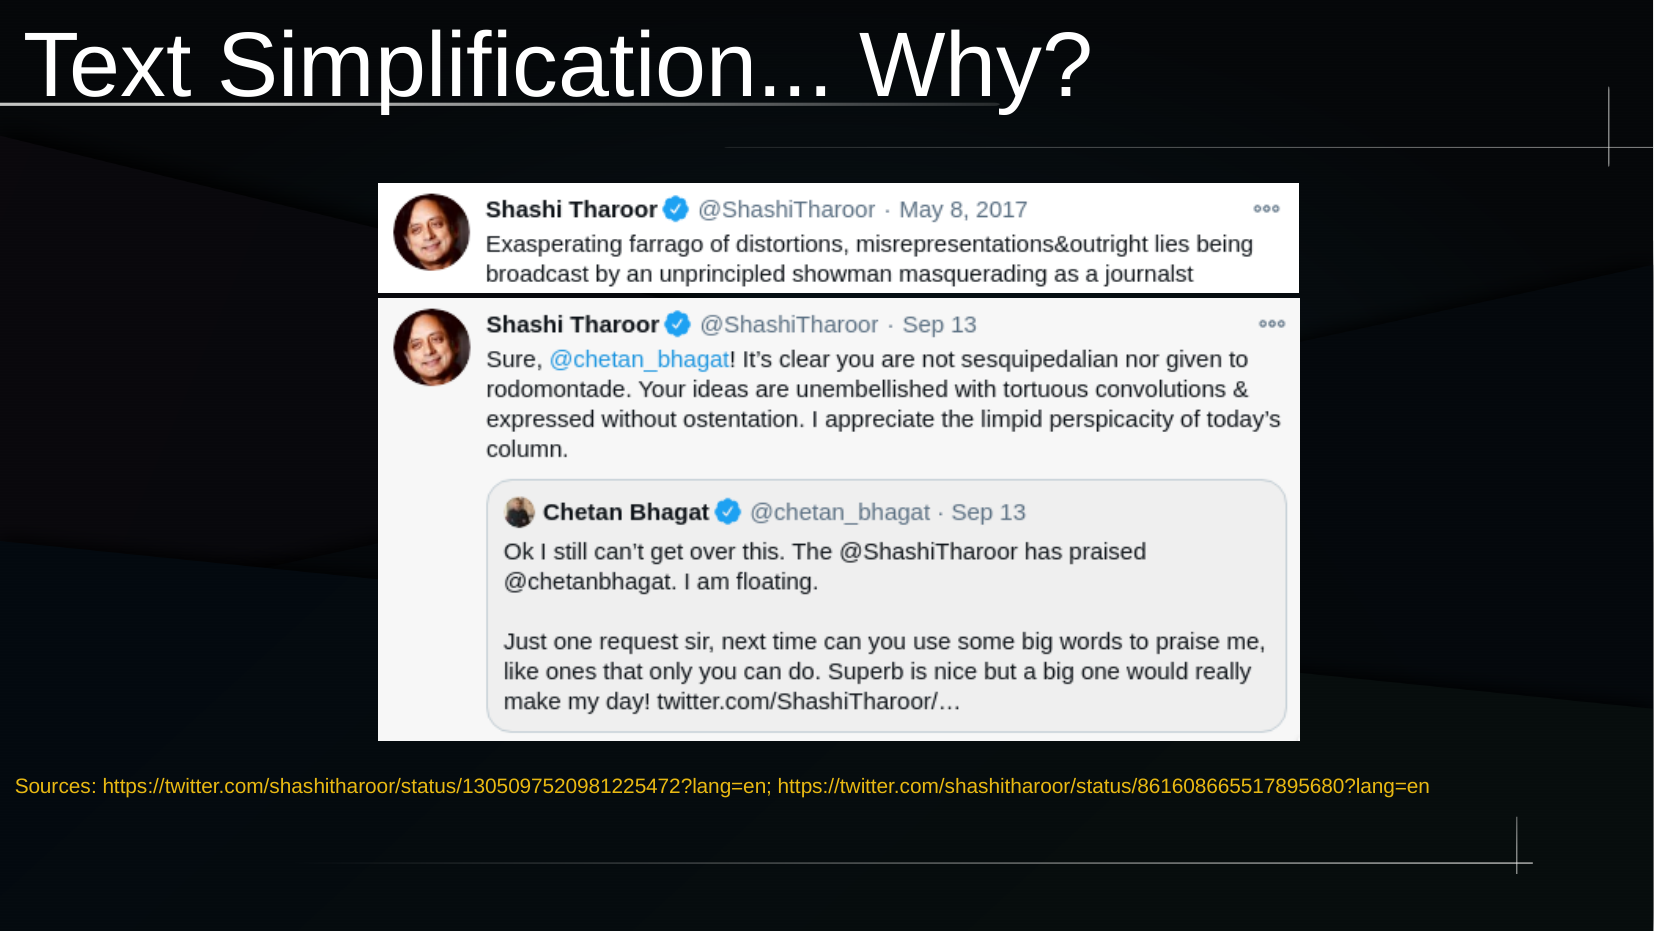

# Text Simplification... Why?
Sources: https://twitter.com/shashitharoor/status/1305097520981225472?lang=en; https://twitter.com/shashitharoor/status/861608665517895680?lang=en